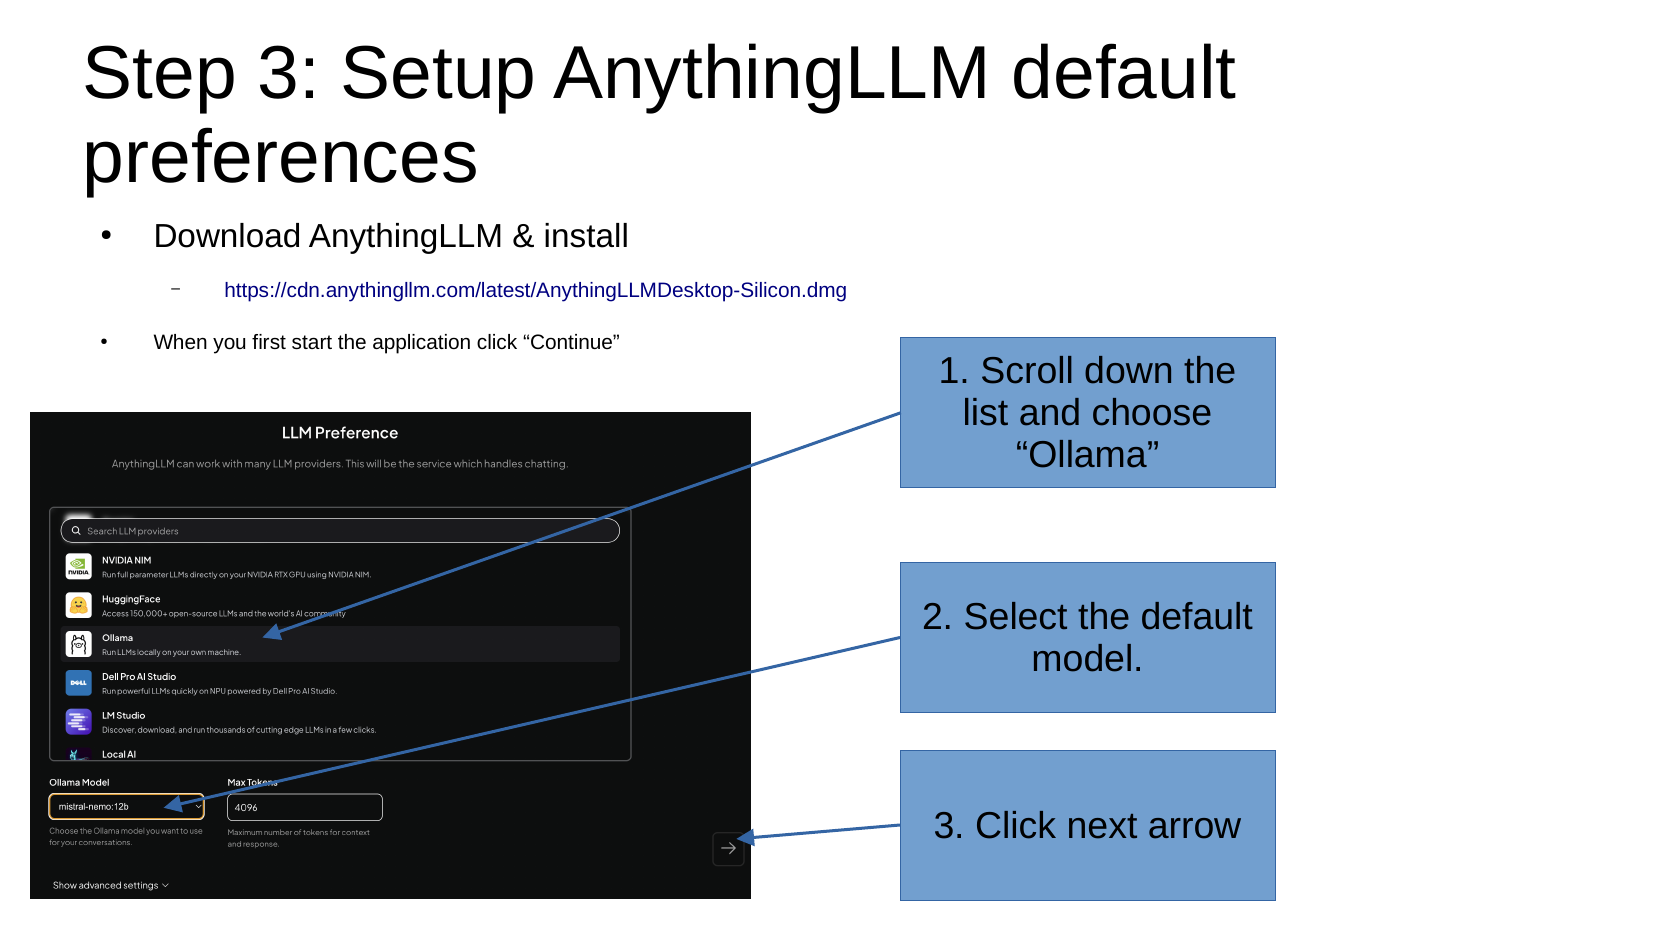

# Step 3: Setup AnythingLLM default preferences
Download AnythingLLM & install
https://cdn.anythingllm.com/latest/AnythingLLMDesktop-Silicon.dmg
When you first start the application click “Continue”
1. Scroll down the list and choose “Ollama”
2. Select the default model.
3. Click next arrow